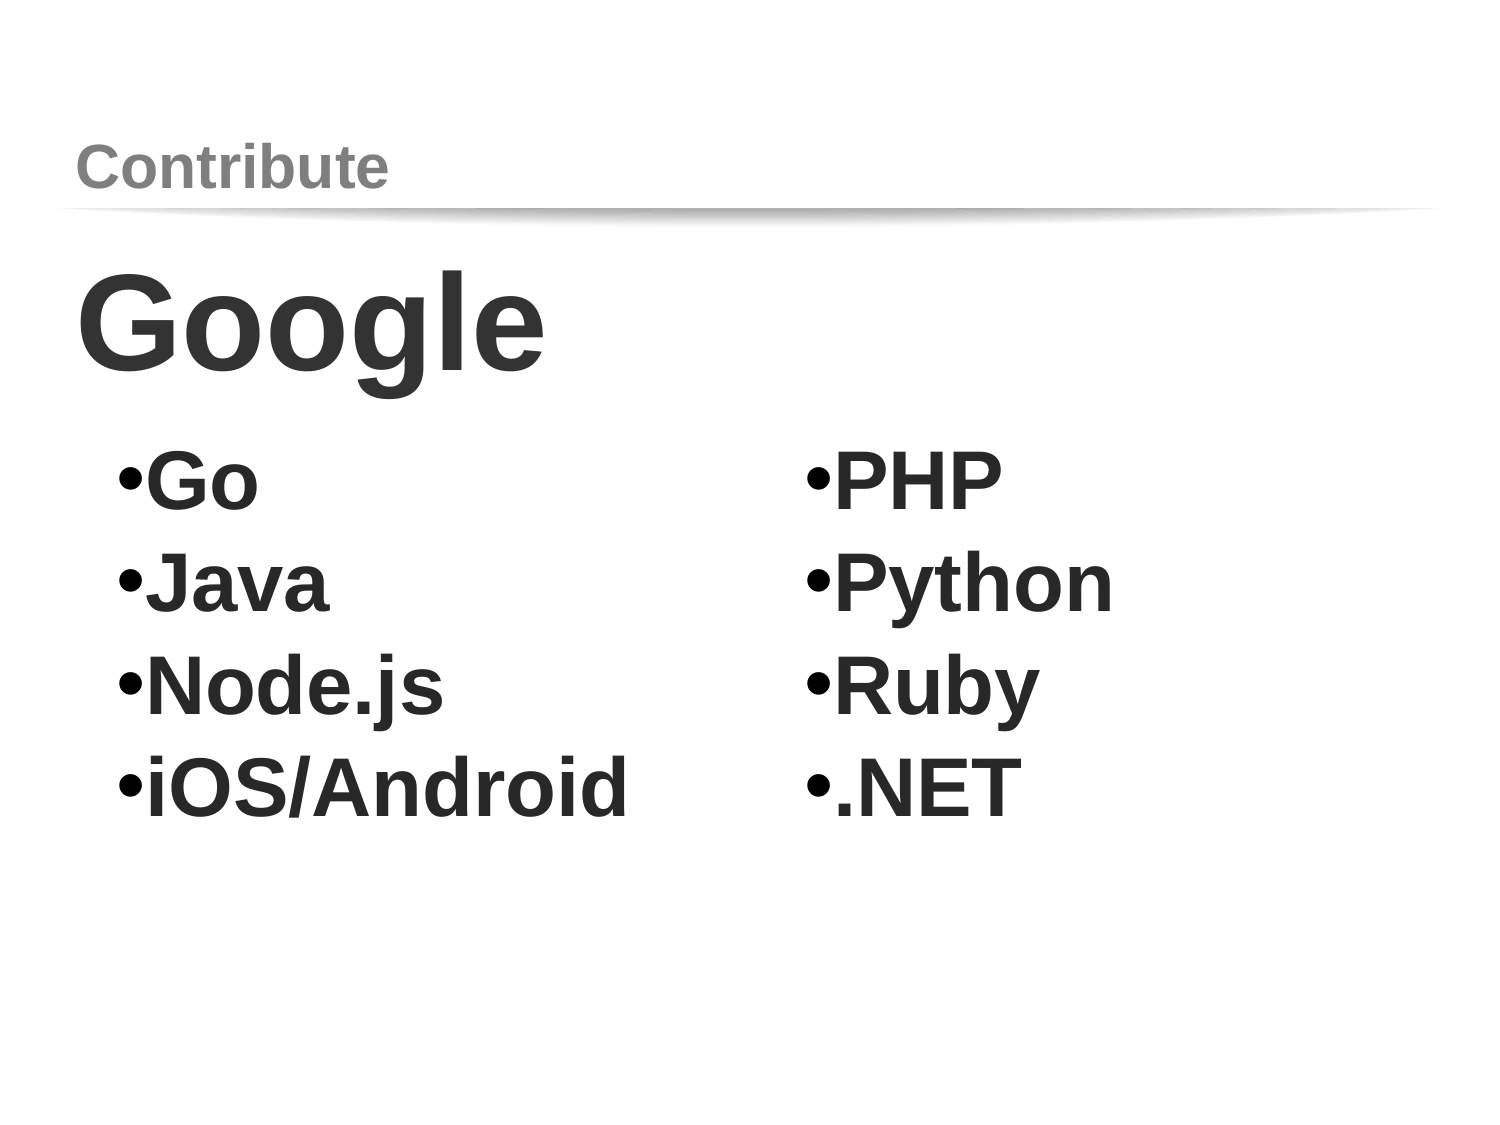

# Contribute
Google
Go
Java
Node.js
iOS/Android
PHP
Python
Ruby
.NET